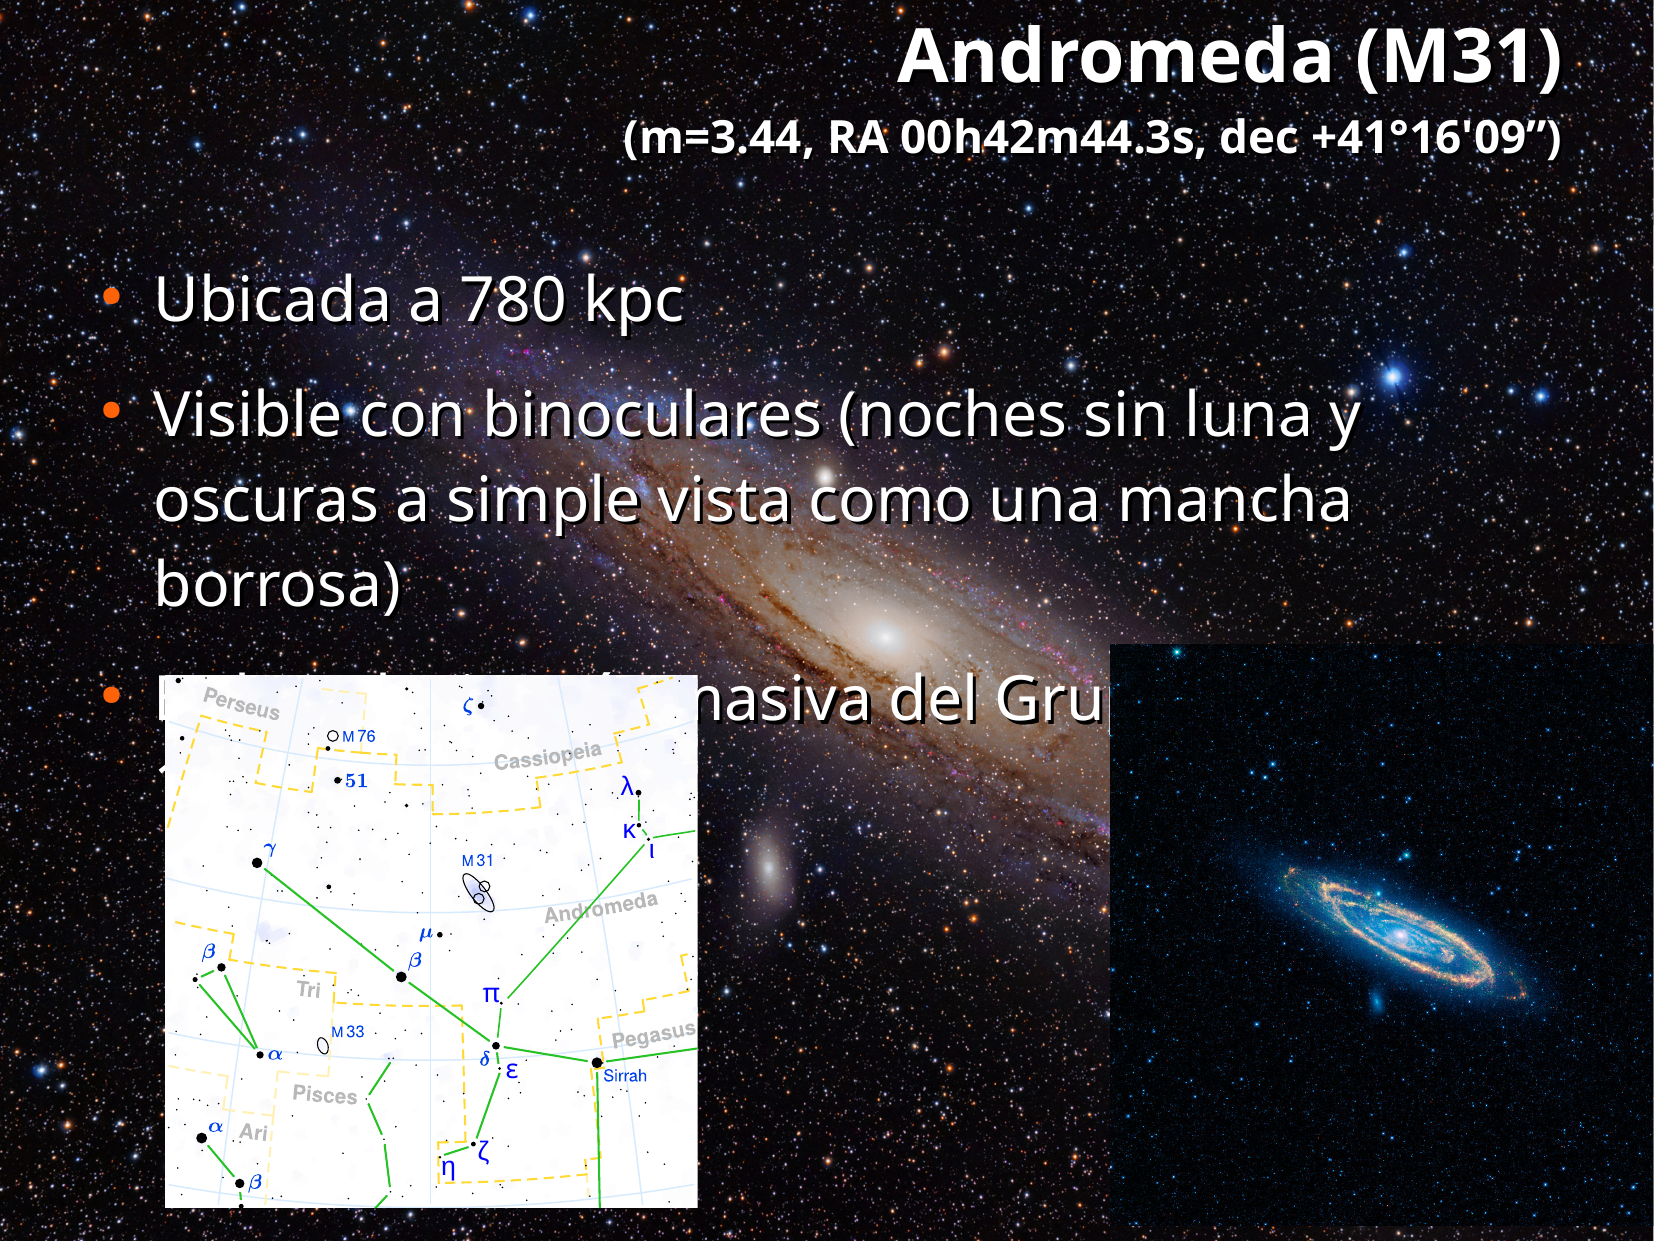

# Andromeda (M31) (m=3.44, RA 00h42m44.3s, dec +41°16'09”)
Ubicada a 780 kpc
Visible con binoculares (noches sin luna y oscuras a simple vista como una mancha borrosa)
Es la galaxia más masiva del Grupo Local: 1.5x1012 MS
Nov 07, 2016
H. Asorey - IPAC 2016 - 13/16
57